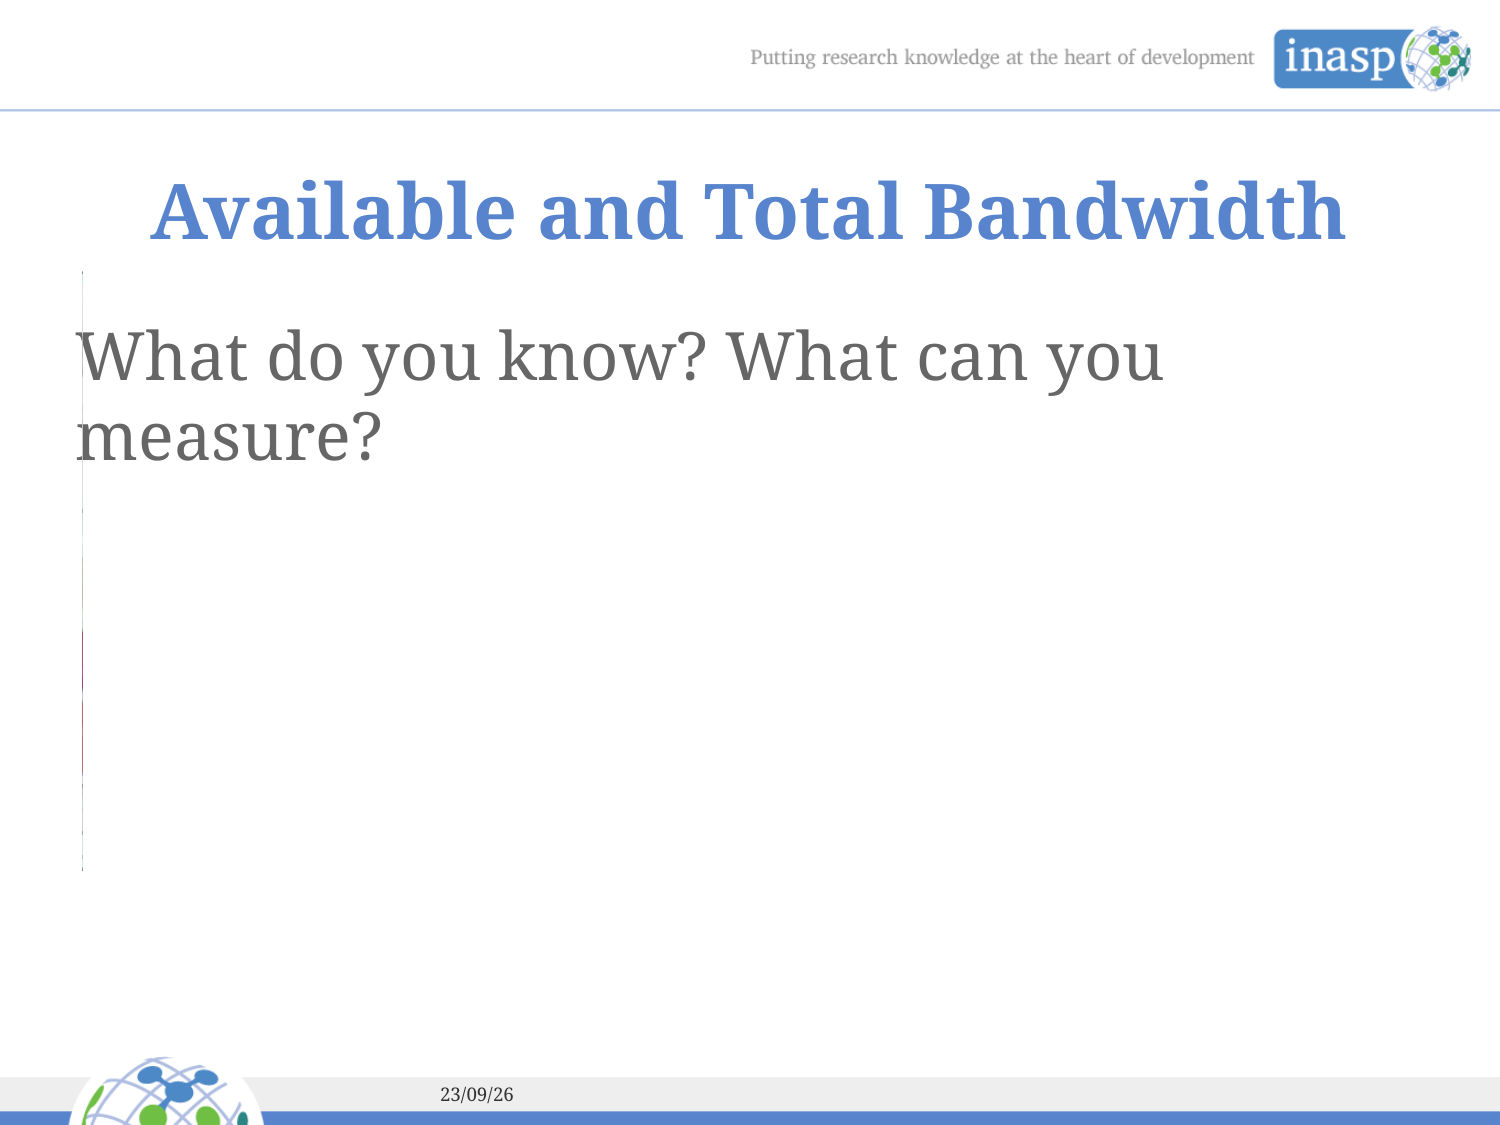

# Available and Total Bandwidth
What do you know? What can you measure?